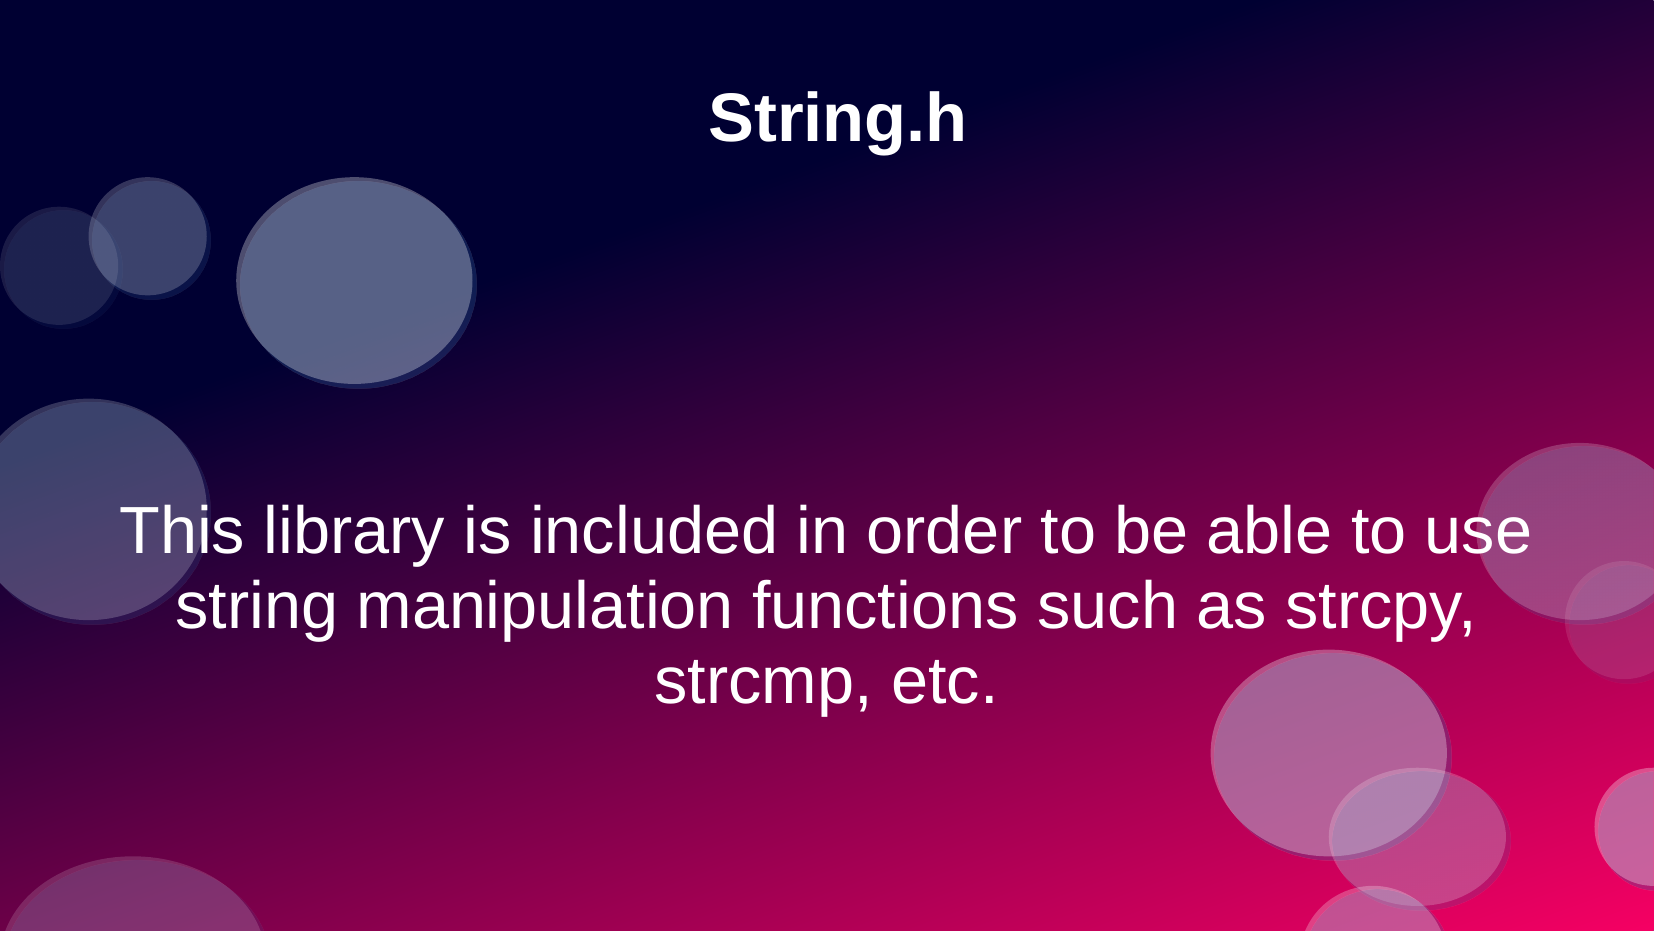

# String.h
This library is included in order to be able to use string manipulation functions such as strcpy, strcmp, etc.